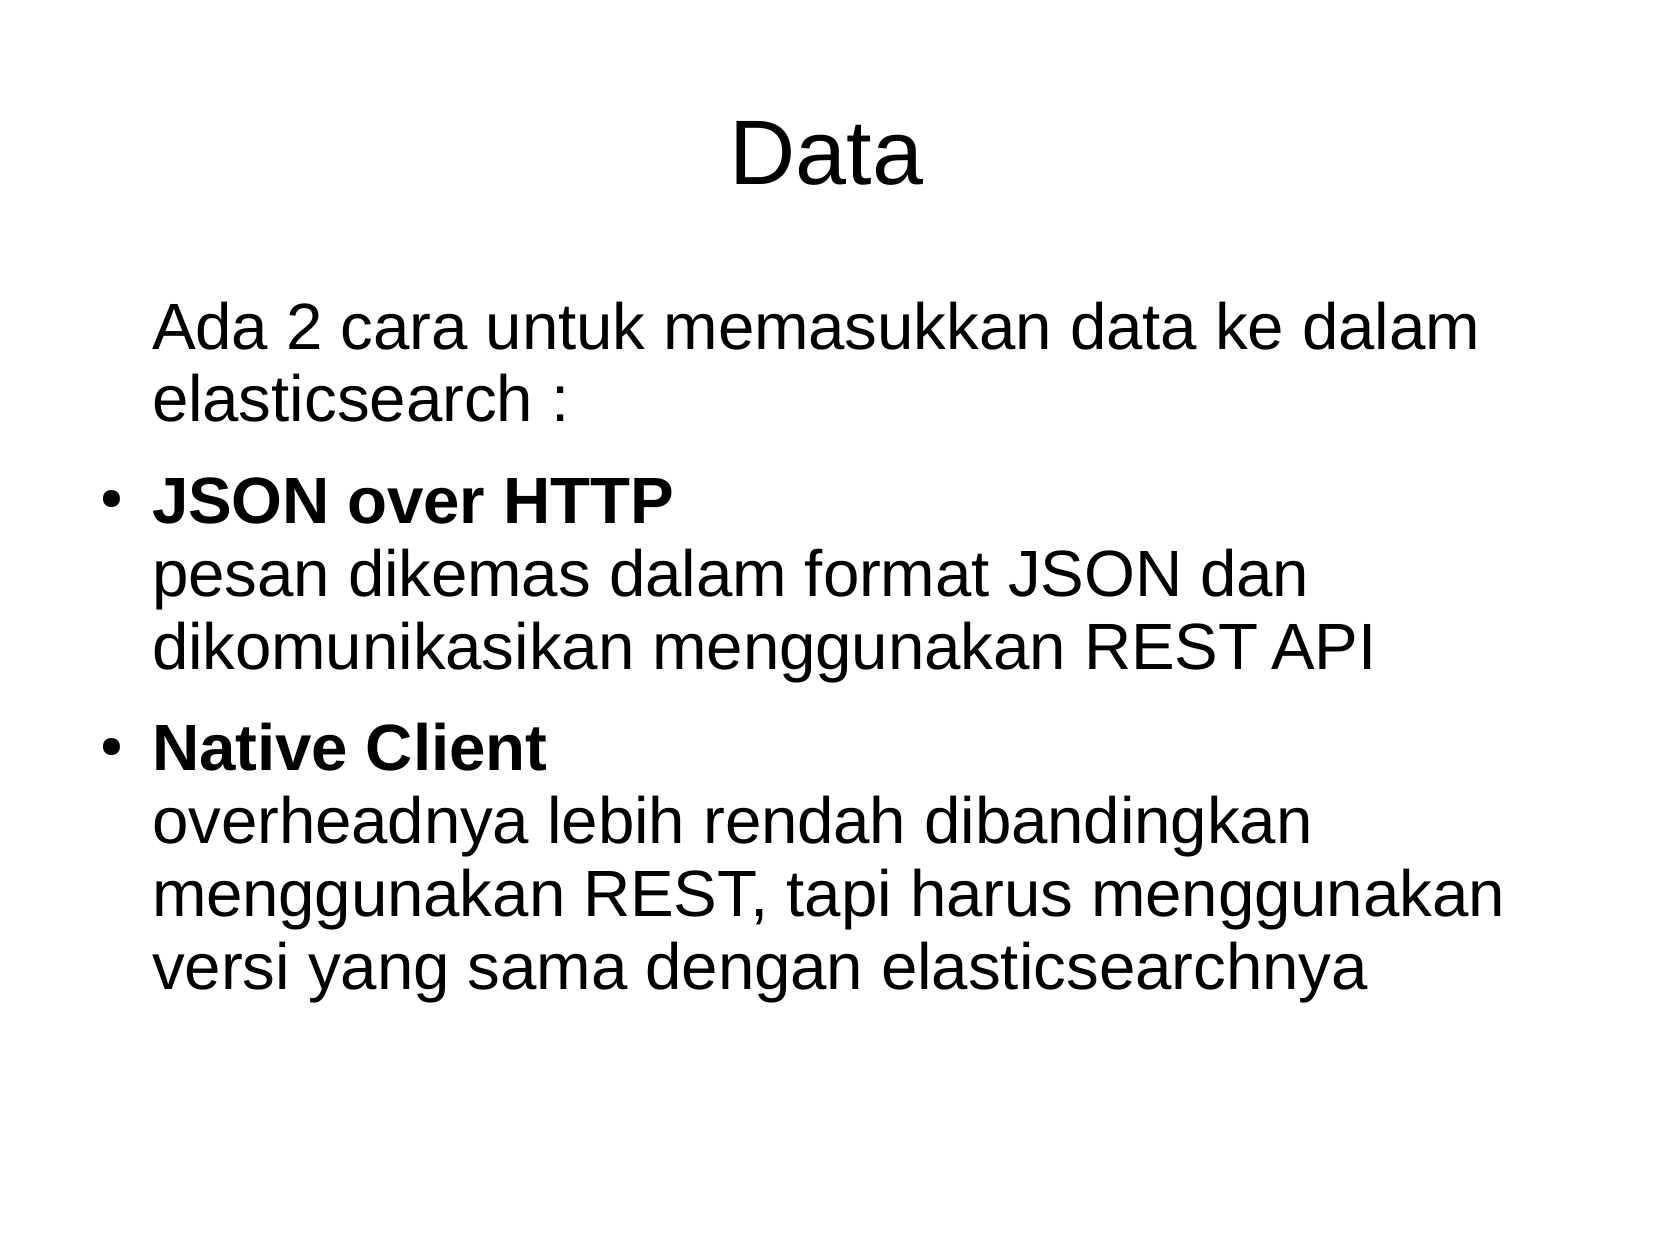

# Data
Ada 2 cara untuk memasukkan data ke dalam elasticsearch :
JSON over HTTP
pesan dikemas dalam format JSON dan dikomunikasikan menggunakan REST API
Native Client
overheadnya lebih rendah dibandingkan menggunakan REST, tapi harus menggunakan versi yang sama dengan elasticsearchnya